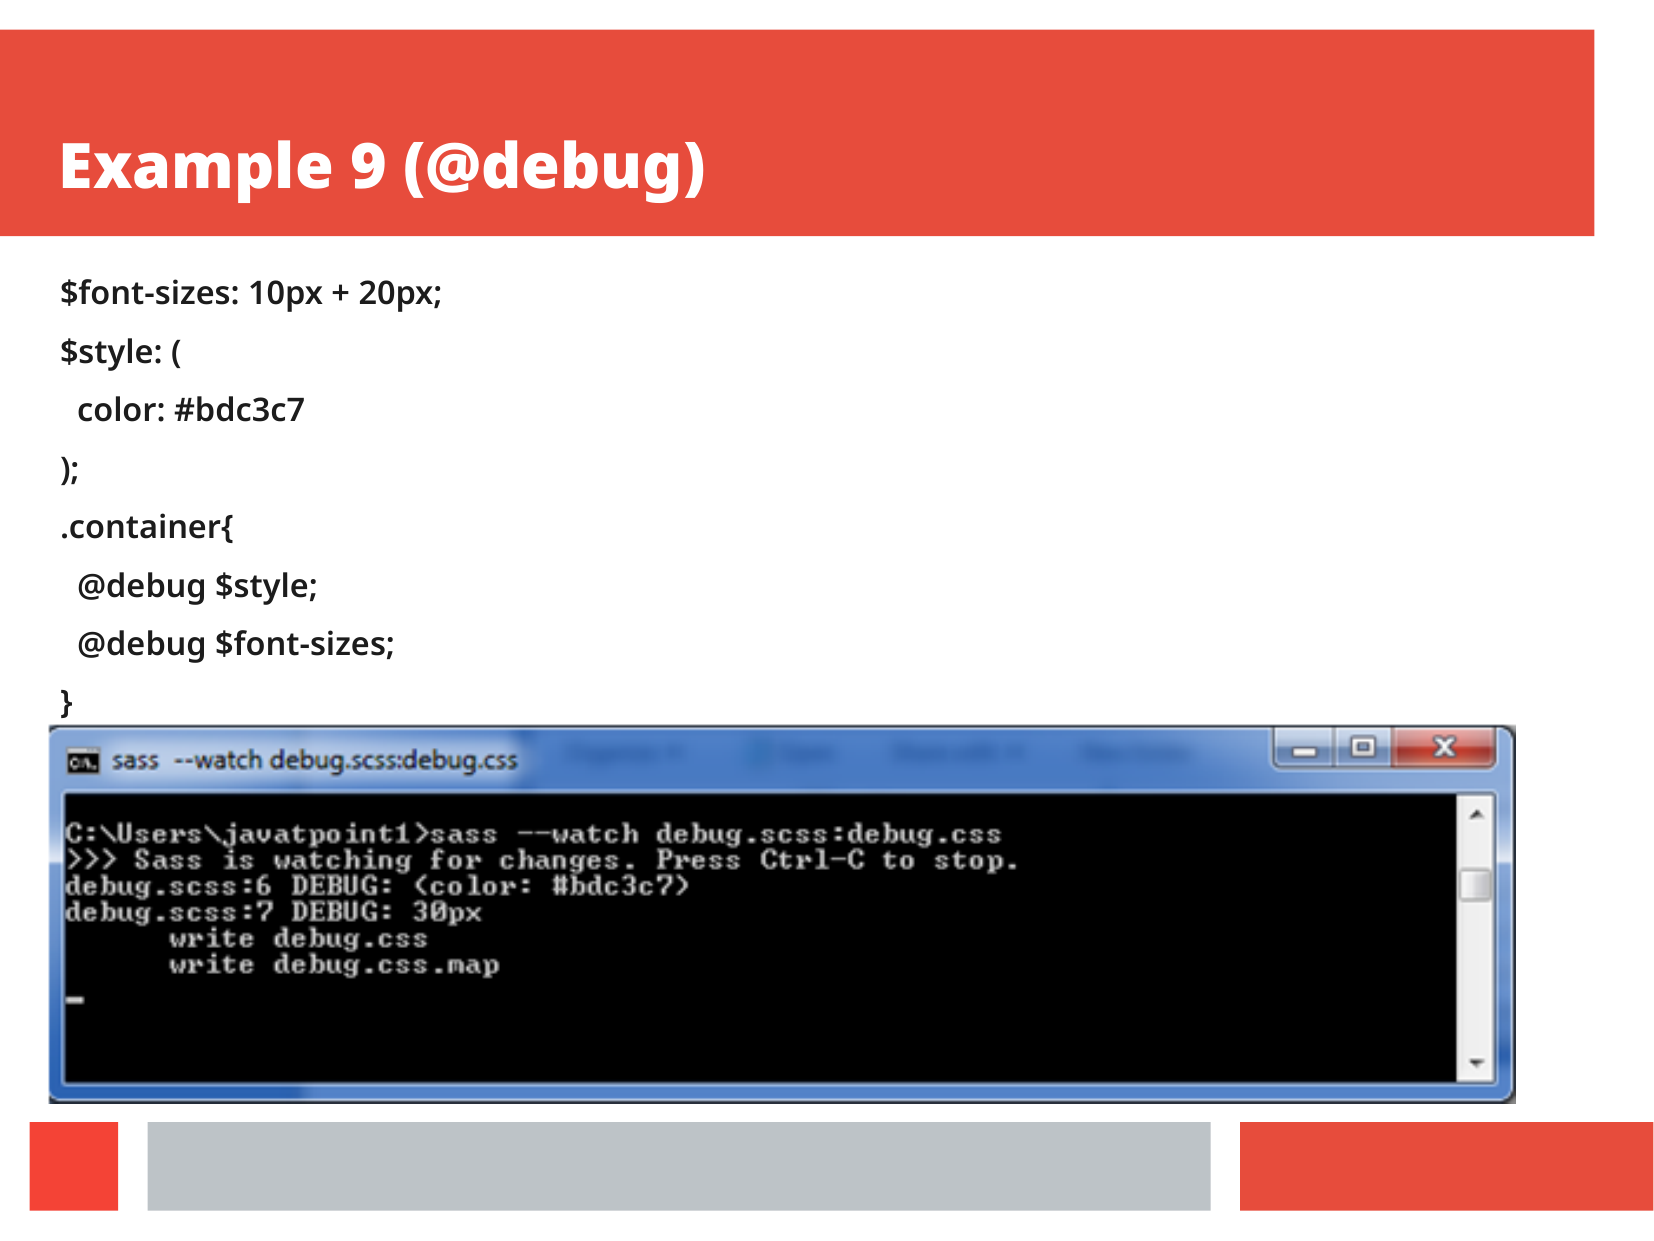

# Example 9 (@debug)
$font-sizes: 10px + 20px;
$style: (
 color: #bdc3c7
);
.container{
 @debug $style;
 @debug $font-sizes;
}